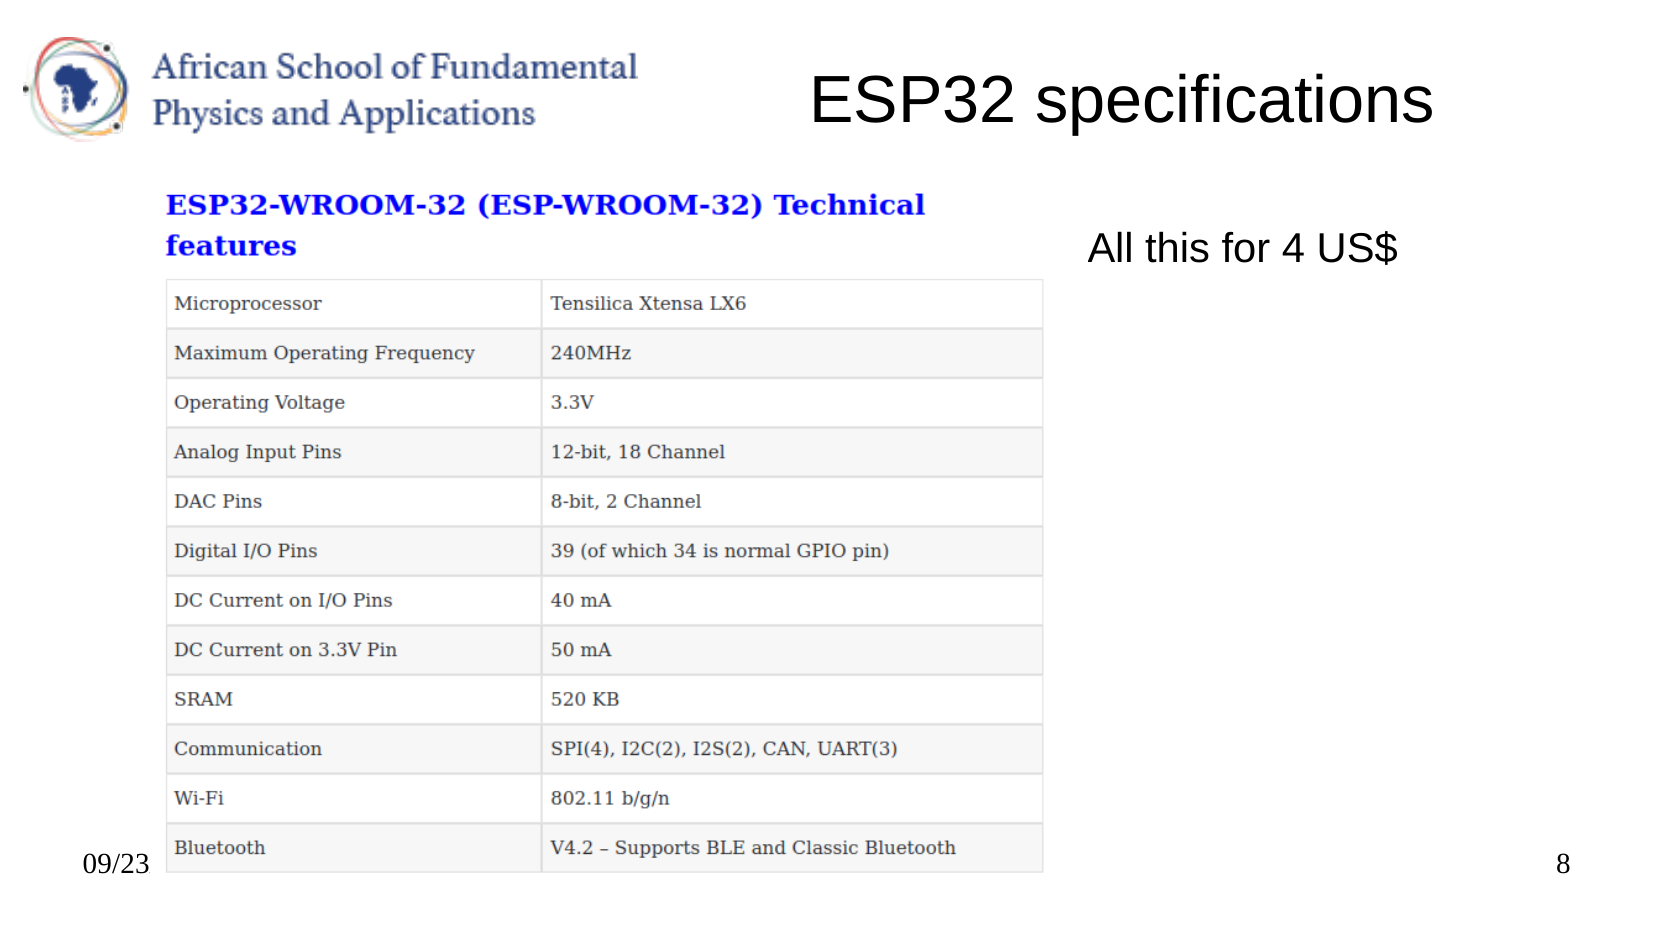

# ESP32 specifications
All this for 4 US$
African School of Physics 2024
8